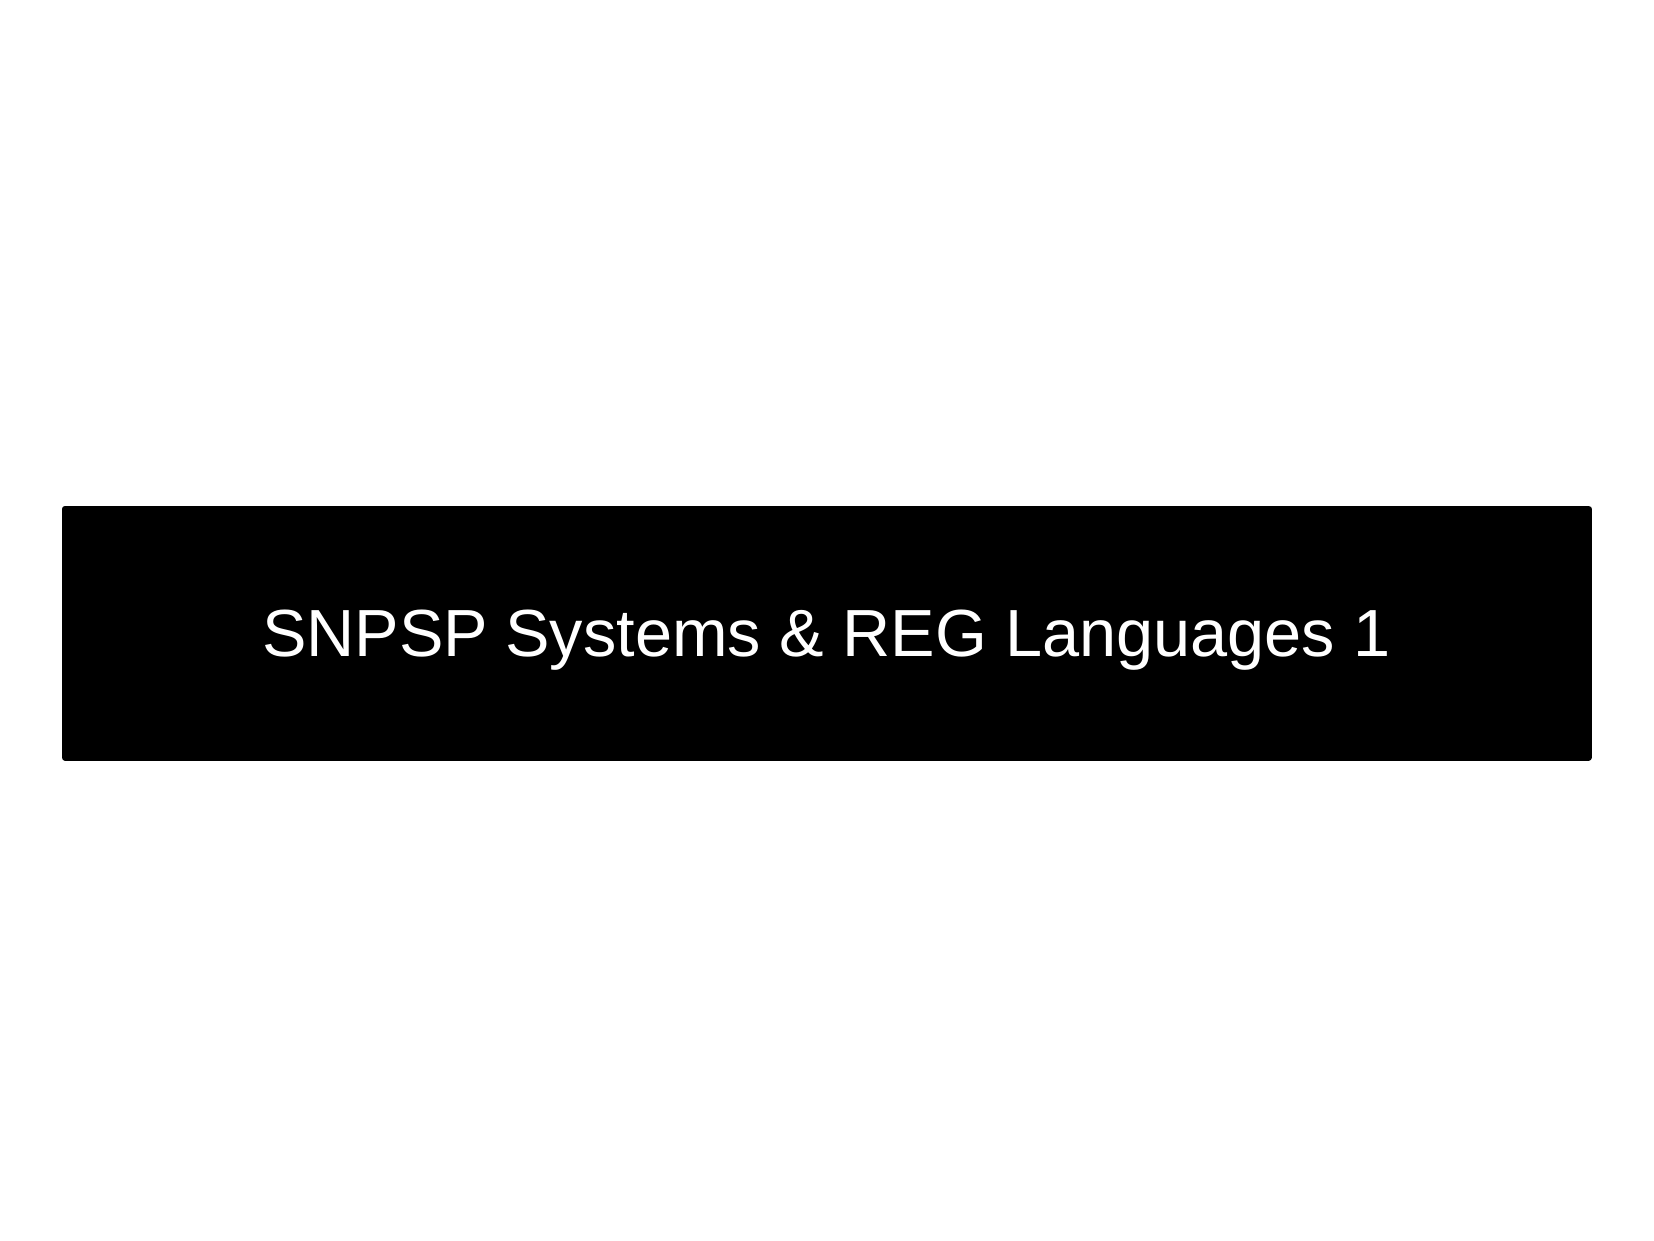

# SNPSP Systems & REG Languages 1